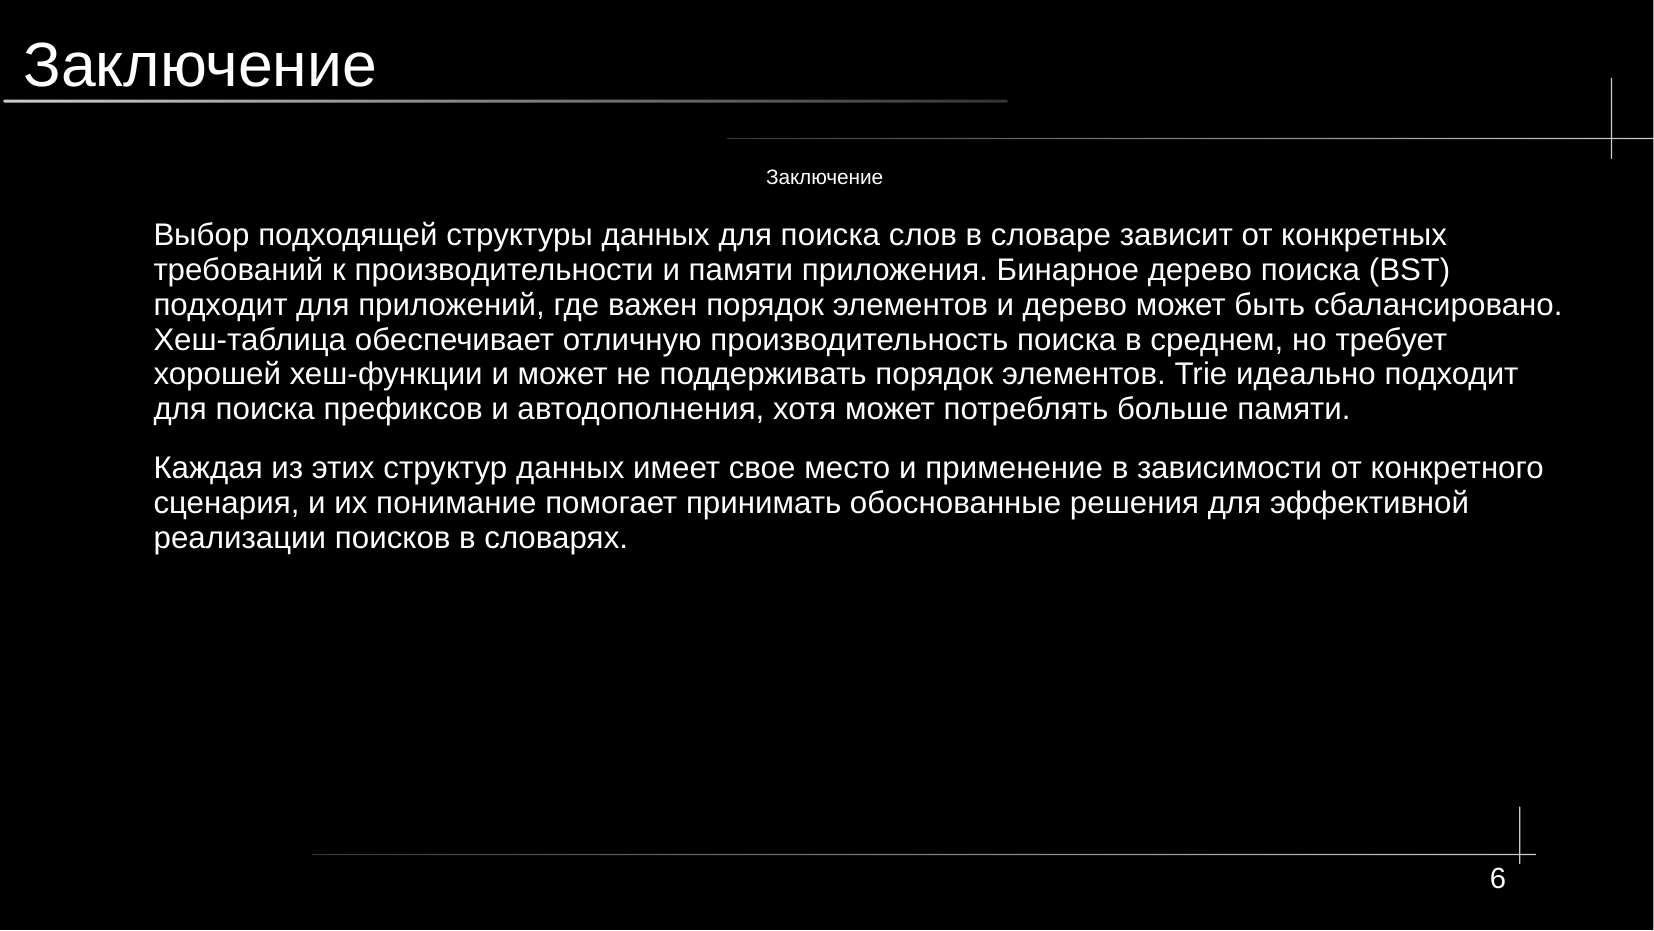

# Заключение
Заключение
Выбор подходящей структуры данных для поиска слов в словаре зависит от конкретных требований к производительности и памяти приложения. Бинарное дерево поиска (BST) подходит для приложений, где важен порядок элементов и дерево может быть сбалансировано. Хеш-таблица обеспечивает отличную производительность поиска в среднем, но требует хорошей хеш-функции и может не поддерживать порядок элементов. Trie идеально подходит для поиска префиксов и автодополнения, хотя может потреблять больше памяти.
Каждая из этих структур данных имеет свое место и применение в зависимости от конкретного сценария, и их понимание помогает принимать обоснованные решения для эффективной реализации поисков в словарях.
6